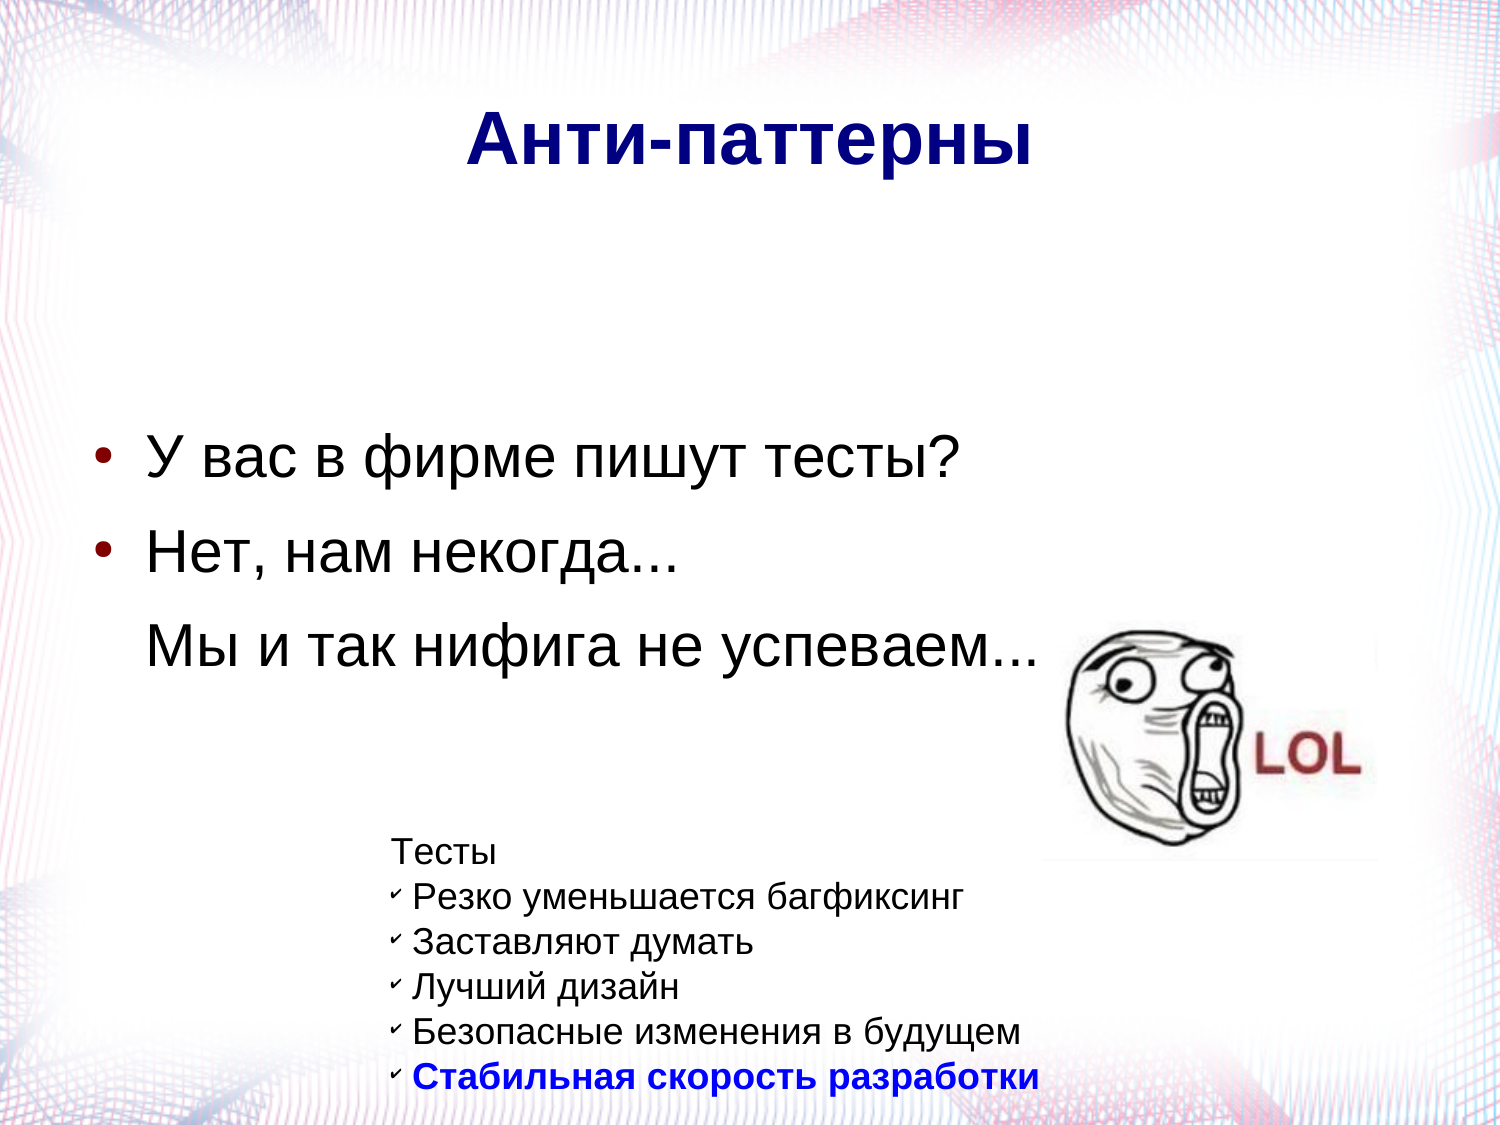

Анти-паттерны
# У вас в фирме пишут тесты?
Нет, нам некогда...
Мы и так нифига не успеваем...
Тесты
 Резко уменьшается багфиксинг
 Заставляют думать
 Лучший дизайн
 Безопасные изменения в будущем
 Стабильная скорость разработки